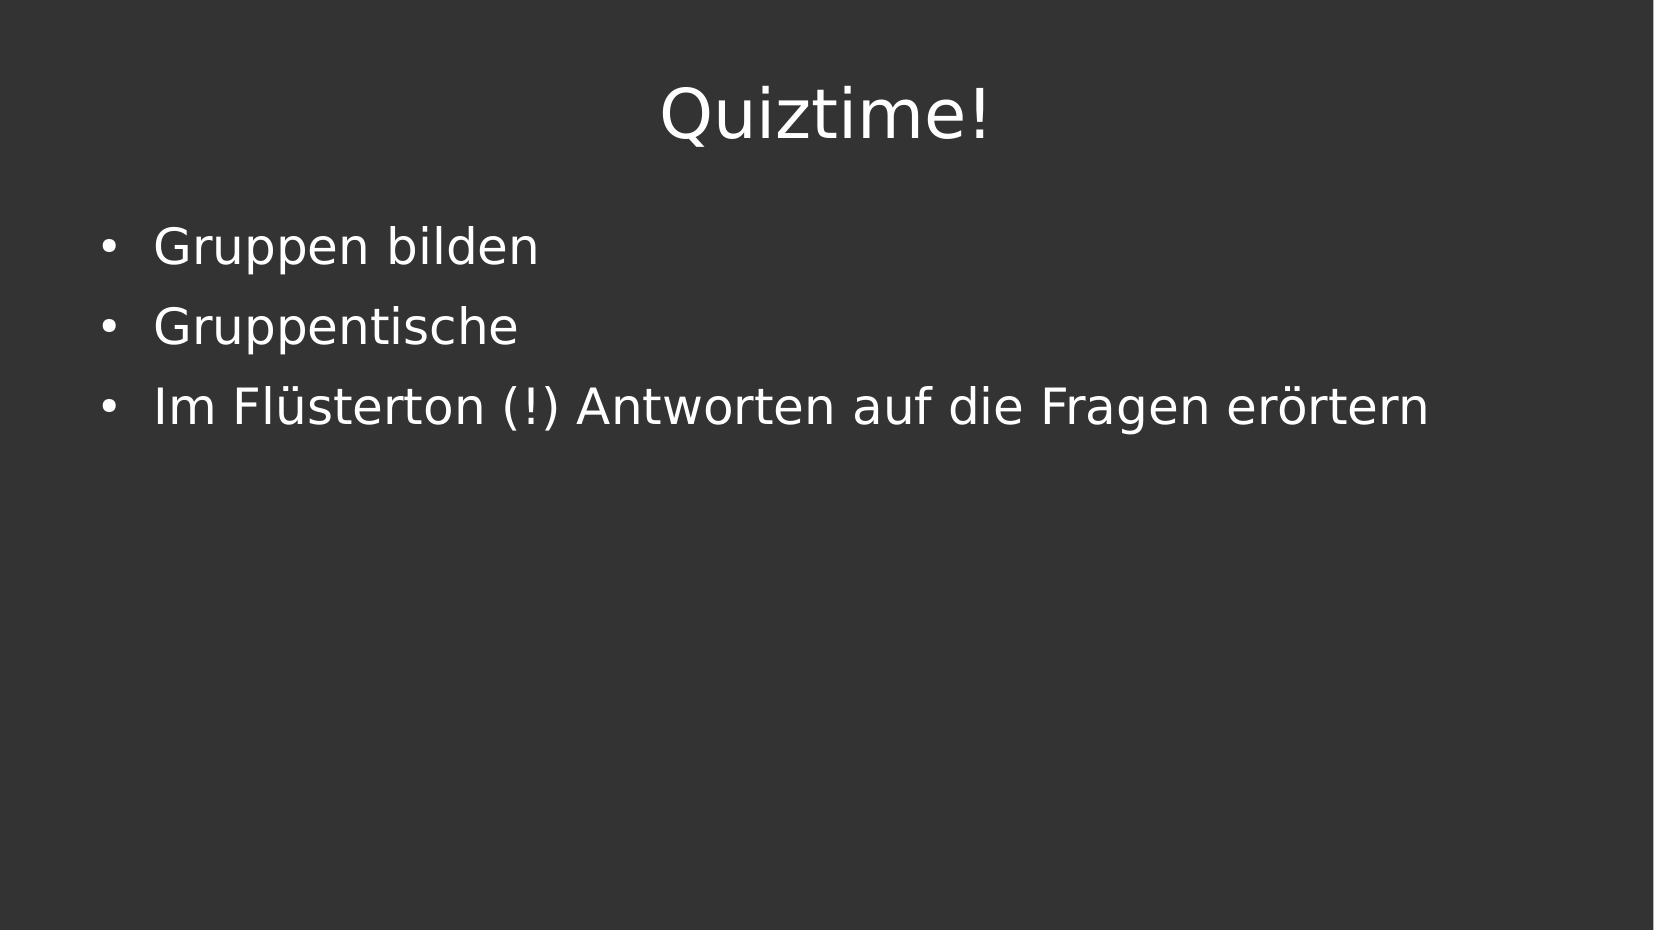

# Quiztime!
Gruppen bilden
Gruppentische
Im Flüsterton (!) Antworten auf die Fragen erörtern